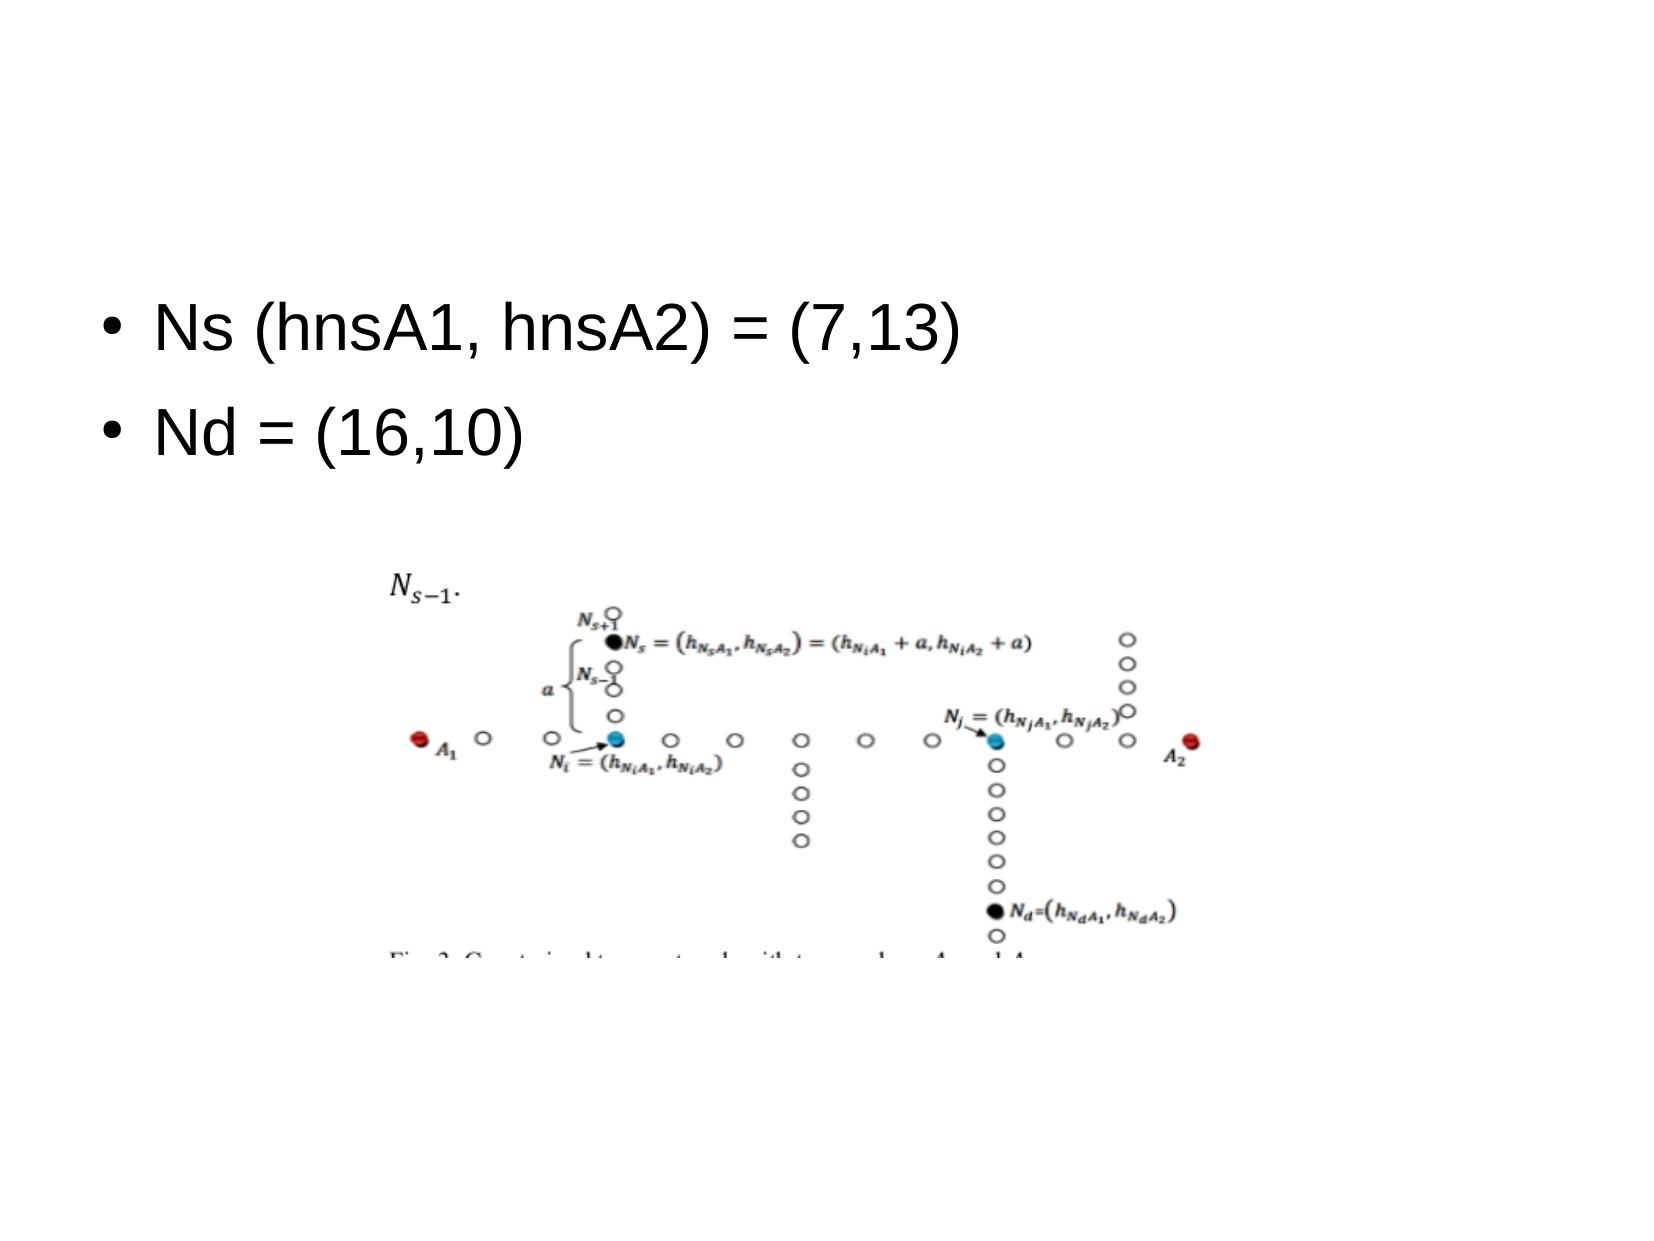

#
Ns (hnsA1, hnsA2) = (7,13)
Nd = (16,10)